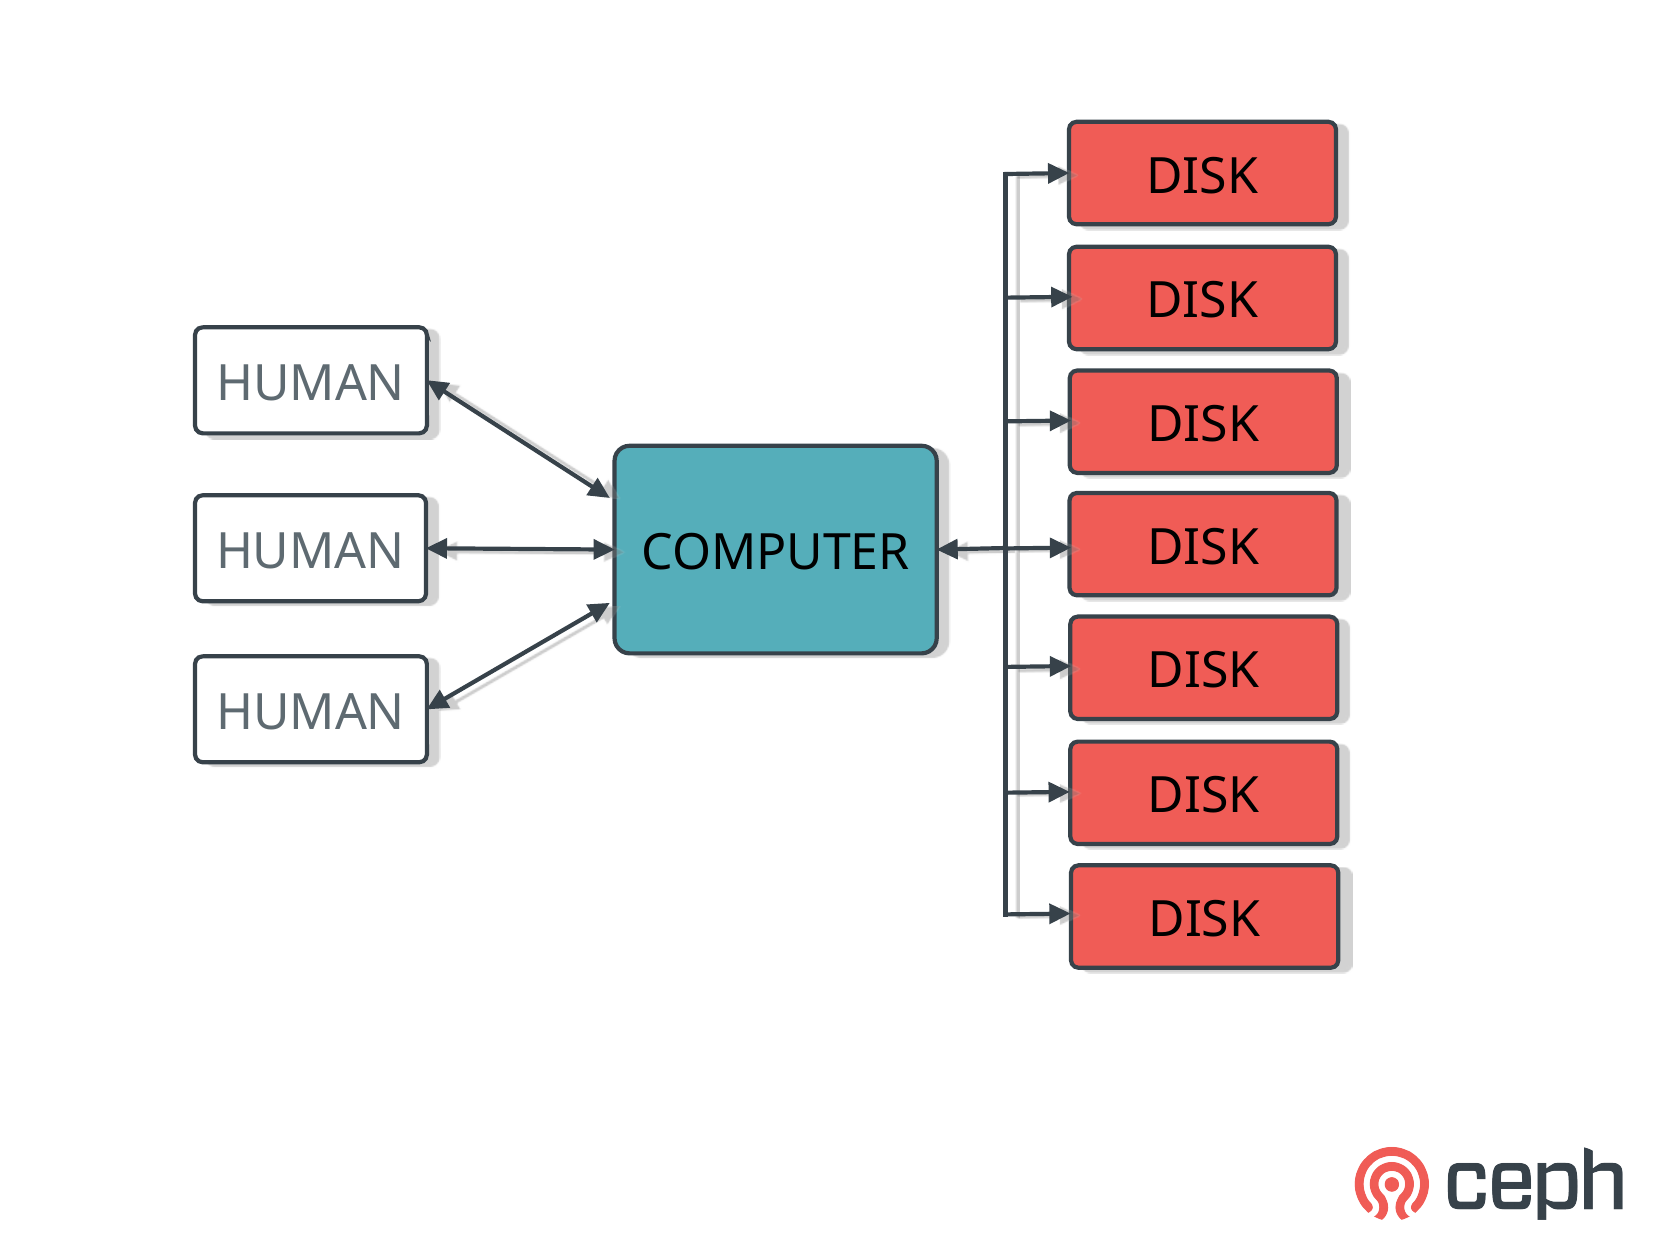

DISK
DISK
HUMAN
DISK
COMPUTER
DISK
HUMAN
DISK
HUMAN
DISK
DISK